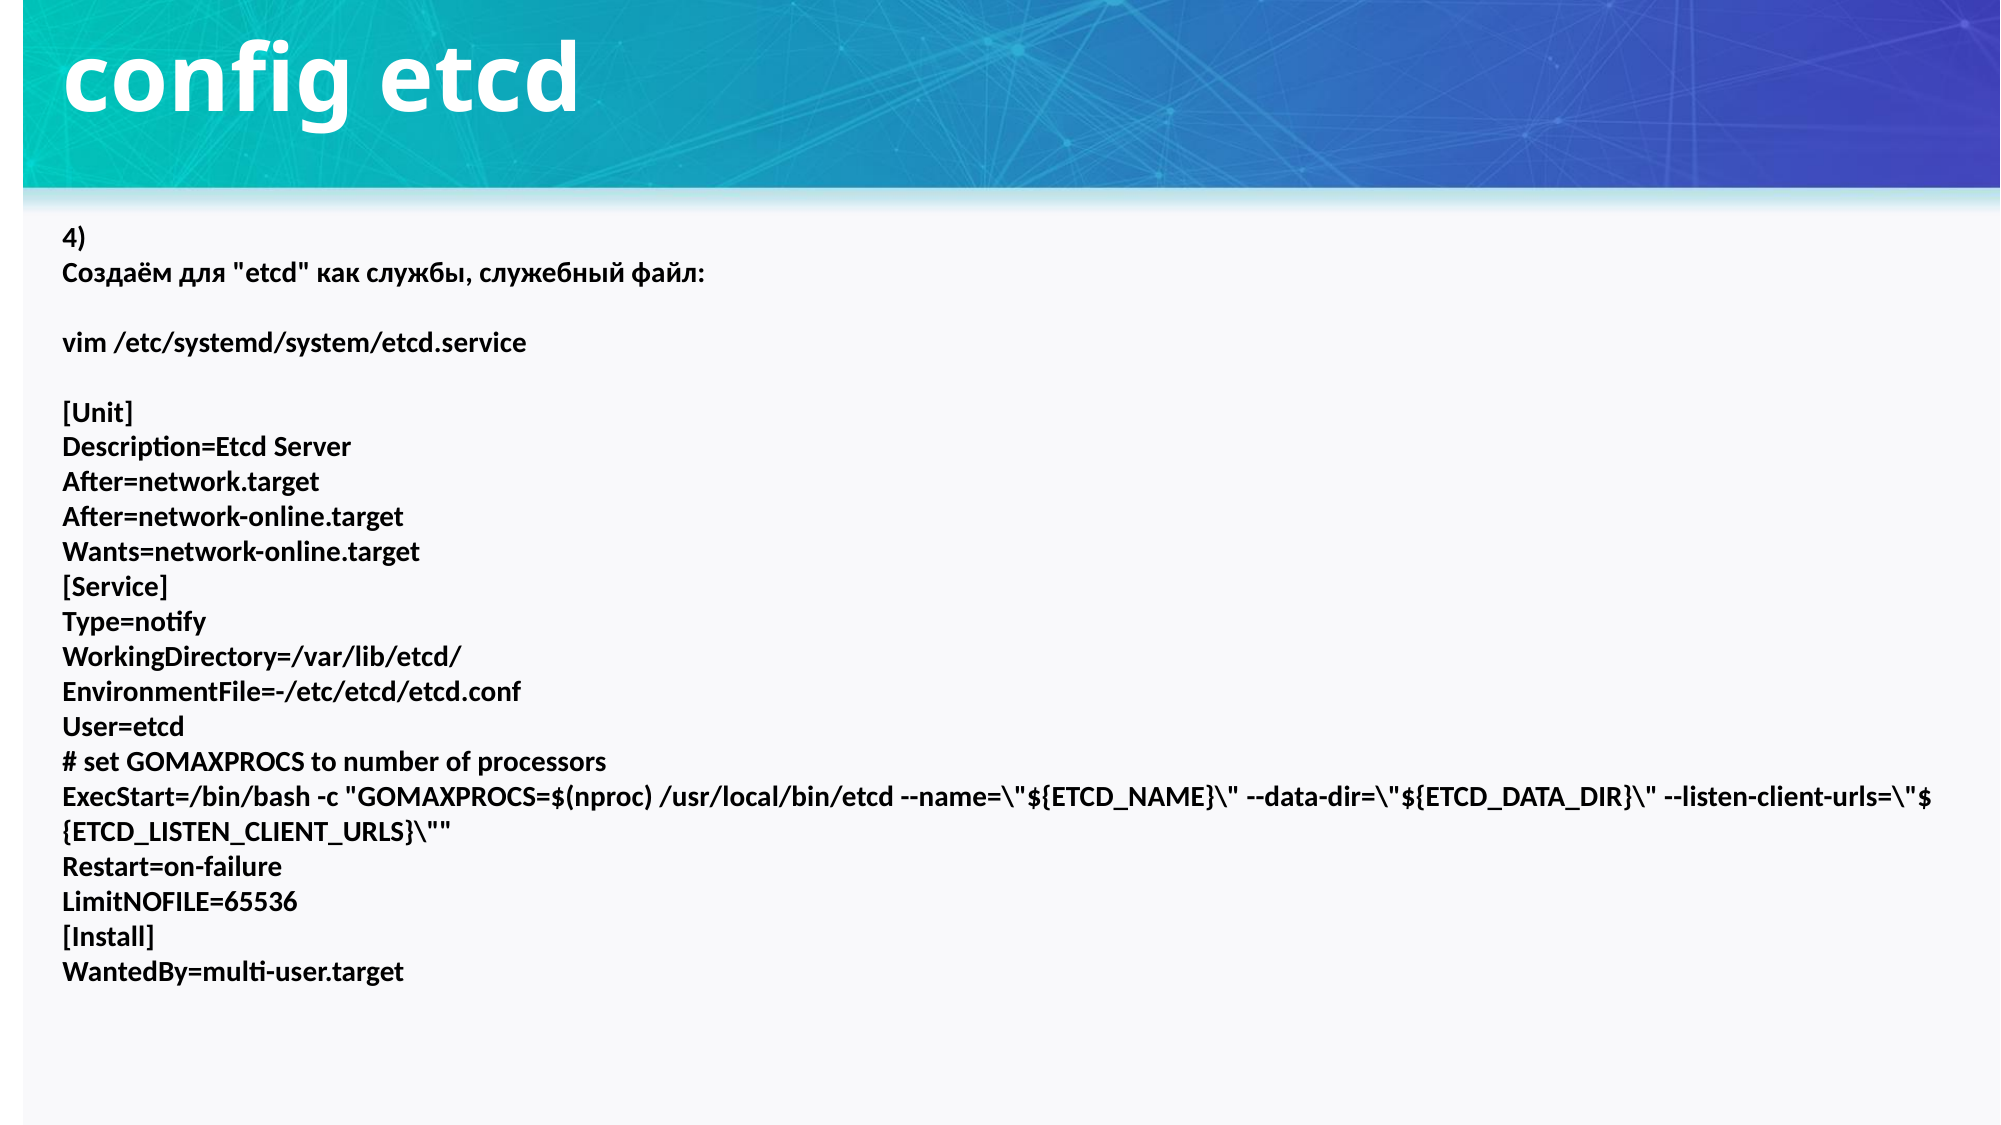

config etcd
4)
Создаём для "etcd" как службы, служебный файл:
vim /etc/systemd/system/etcd.service
[Unit]
Description=Etcd Server
After=network.target
After=network-online.target
Wants=network-online.target
[Service]
Type=notify
WorkingDirectory=/var/lib/etcd/
EnvironmentFile=-/etc/etcd/etcd.conf
User=etcd
# set GOMAXPROCS to number of processors
ExecStart=/bin/bash -c "GOMAXPROCS=$(nproc) /usr/local/bin/etcd --name=\"${ETCD_NAME}\" --data-dir=\"${ETCD_DATA_DIR}\" --listen-client-urls=\"${ETCD_LISTEN_CLIENT_URLS}\""
Restart=on-failure
LimitNOFILE=65536
[Install]
WantedBy=multi-user.target